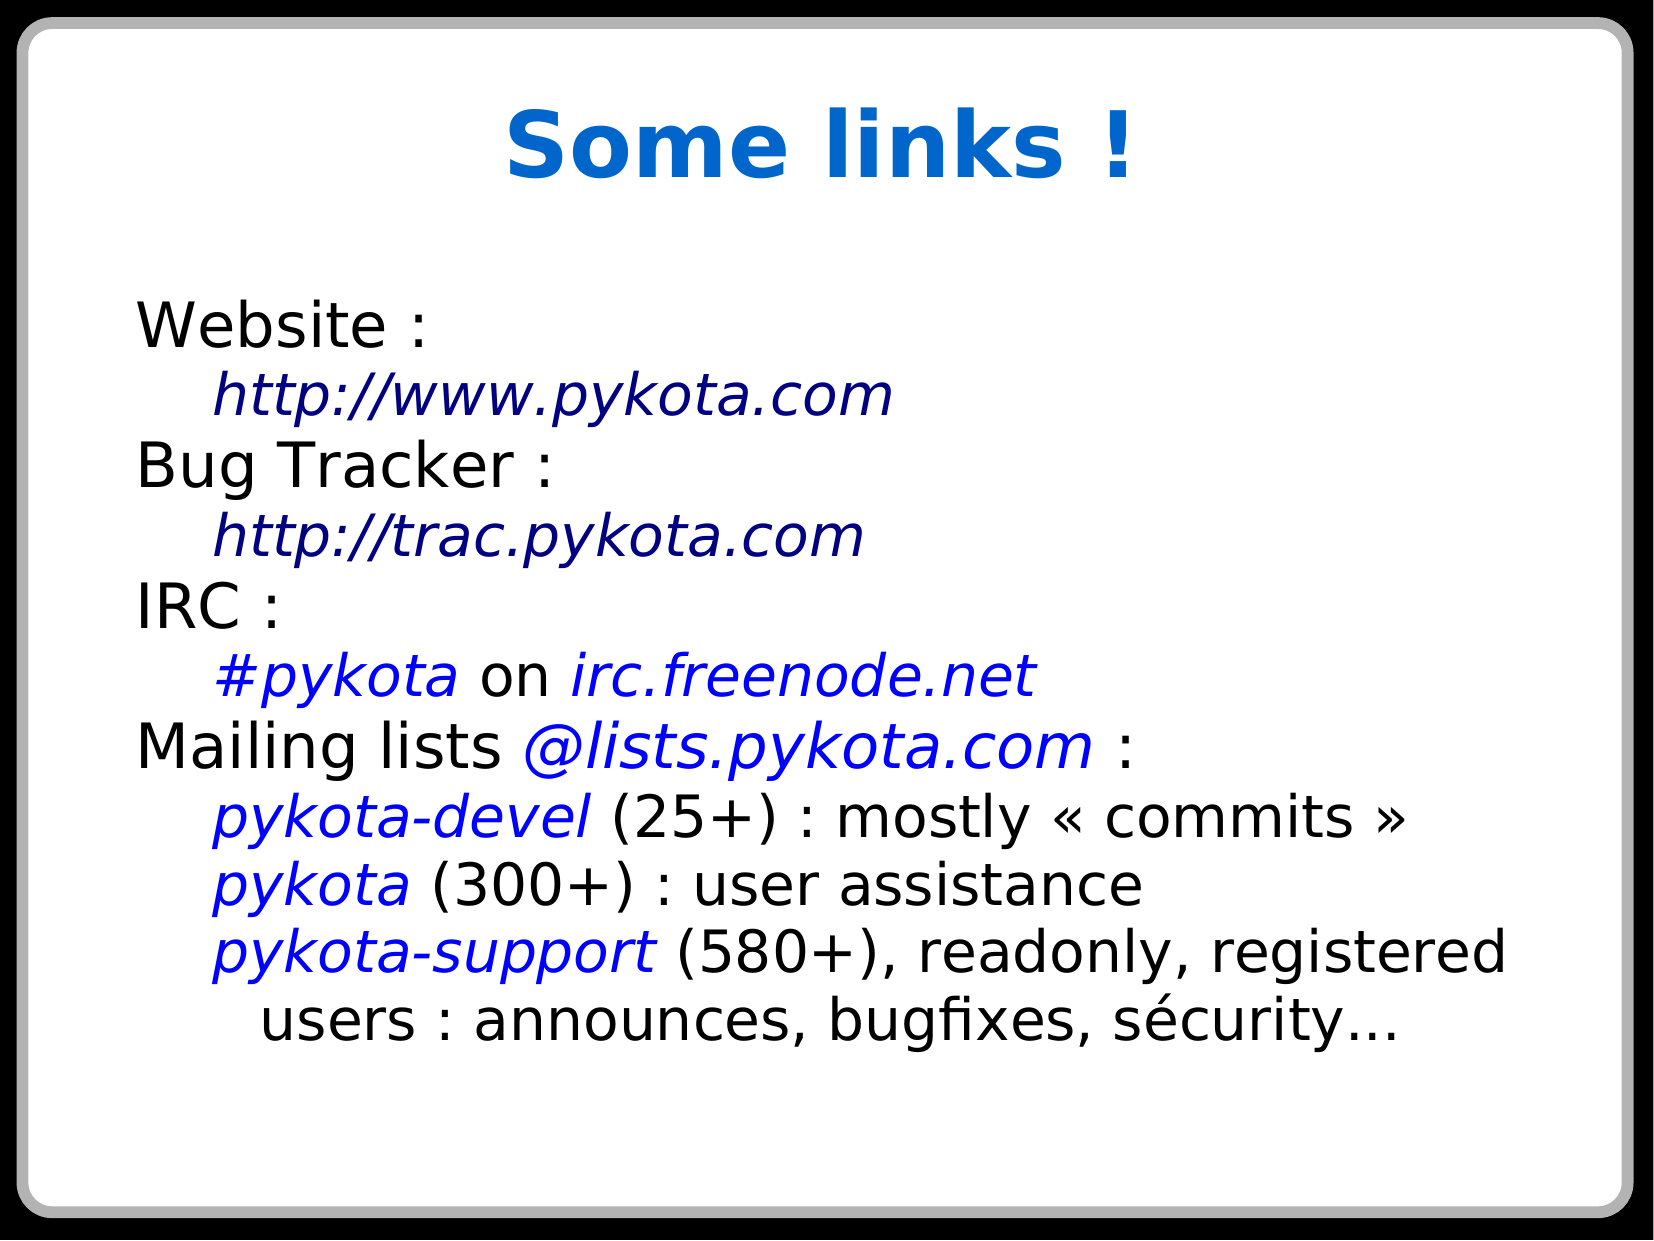

# Some links !
Website :
http://www.pykota.com
Bug Tracker :
http://trac.pykota.com
IRC :
#pykota on irc.freenode.net
Mailing lists @lists.pykota.com :
pykota-devel (25+) : mostly « commits »
pykota (300+) : user assistance
pykota-support (580+), readonly, registered users : announces, bugfixes, sécurity...